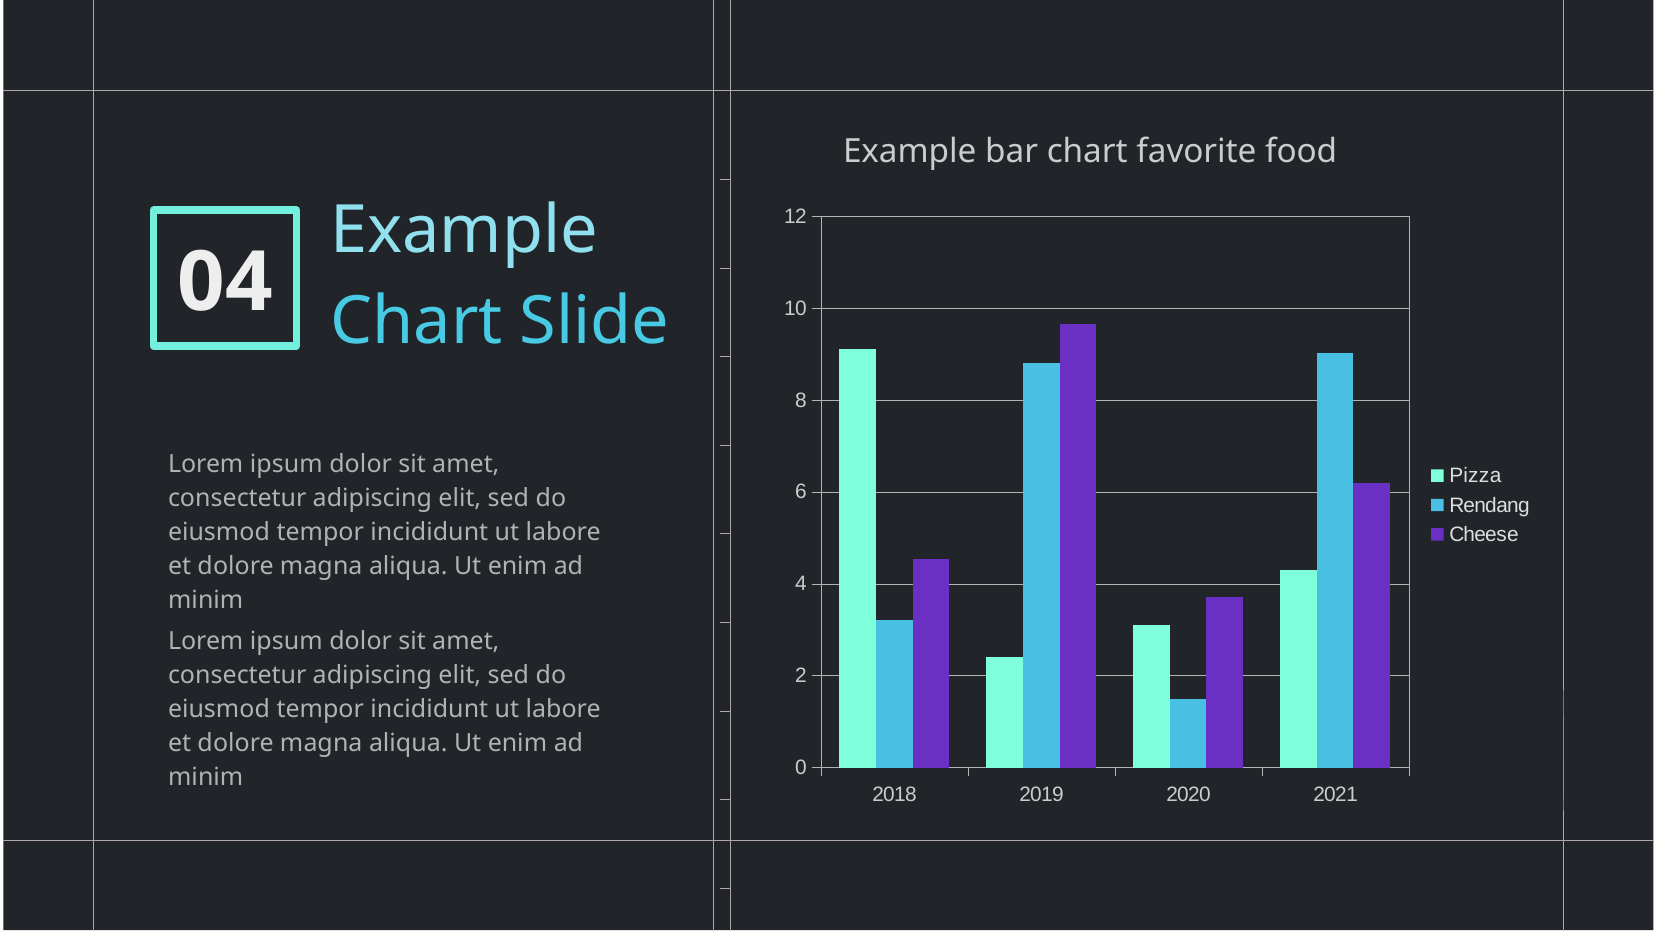

Example bar chart favorite food
Example
Chart Slide
04
Lorem ipsum dolor sit amet, consectetur adipiscing elit, sed do eiusmod tempor incididunt ut labore et dolore magna aliqua. Ut enim ad minim
Lorem ipsum dolor sit amet, consectetur adipiscing elit, sed do eiusmod tempor incididunt ut labore et dolore magna aliqua. Ut enim ad minim